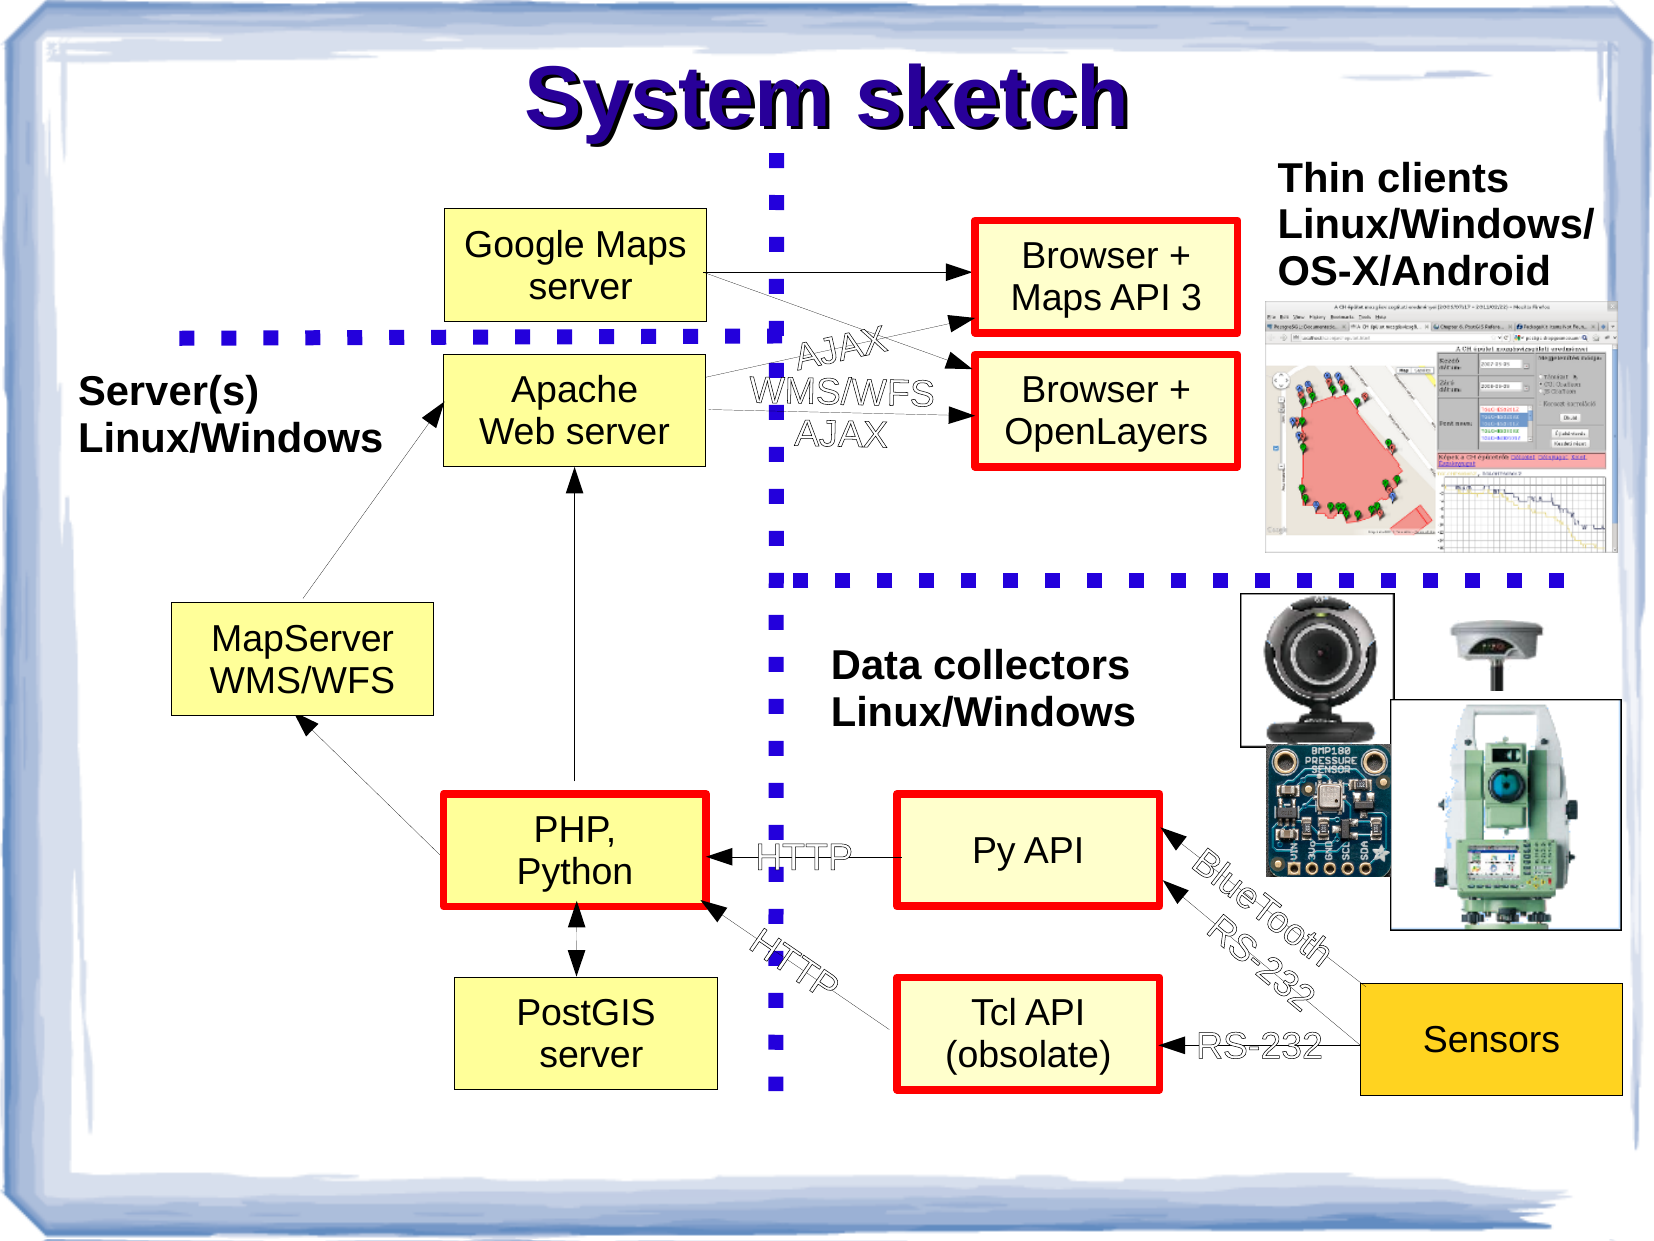

# System sketch
Thin clients
Linux/Windows/
OS-X/Android
Google Maps
 server
Browser +
Maps API 3
AJAX
Apache
Web server
Browser +
OpenLayers
Server(s)
Linux/Windows
WMS/WFS
AJAX
MapServer
WMS/WFS
Data collectors
Linux/Windows
PHP,
Python
Py API
BlueTooth
HTTP
RS-232
HTTP
PostGIS
 server
Tcl API
(obsolate)
Sensors
RS-232